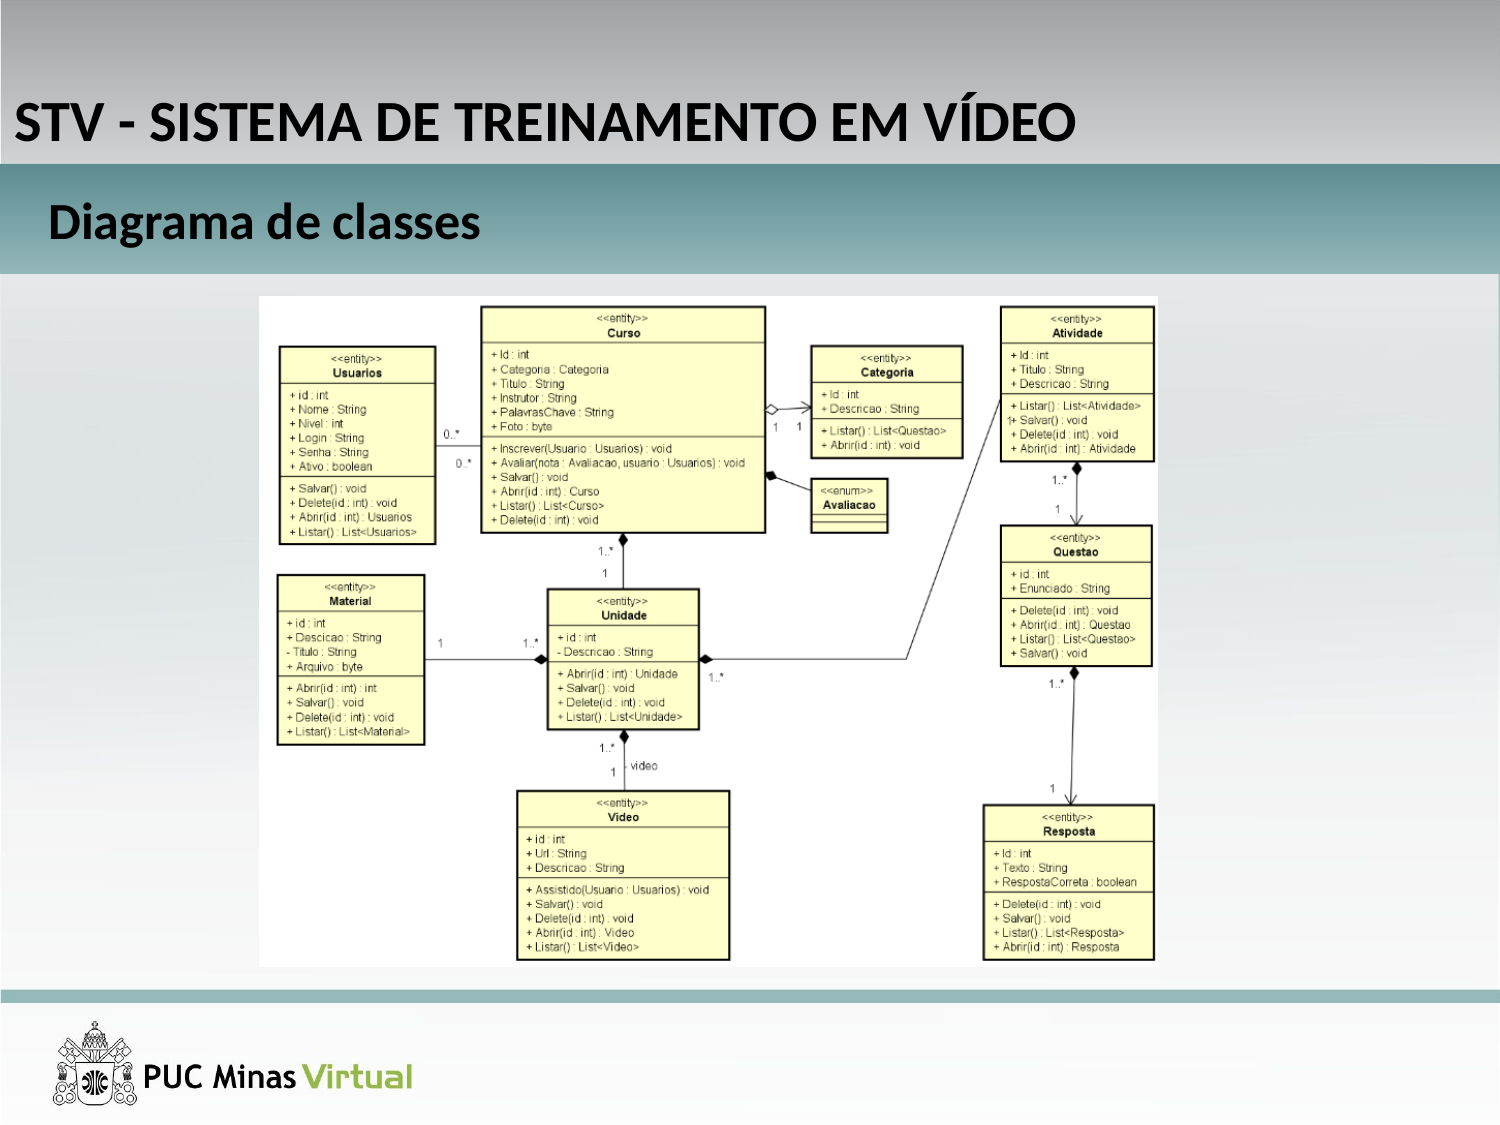

STV - SISTEMA DE TREINAMENTO EM VÍDEO
Diagrama de classes